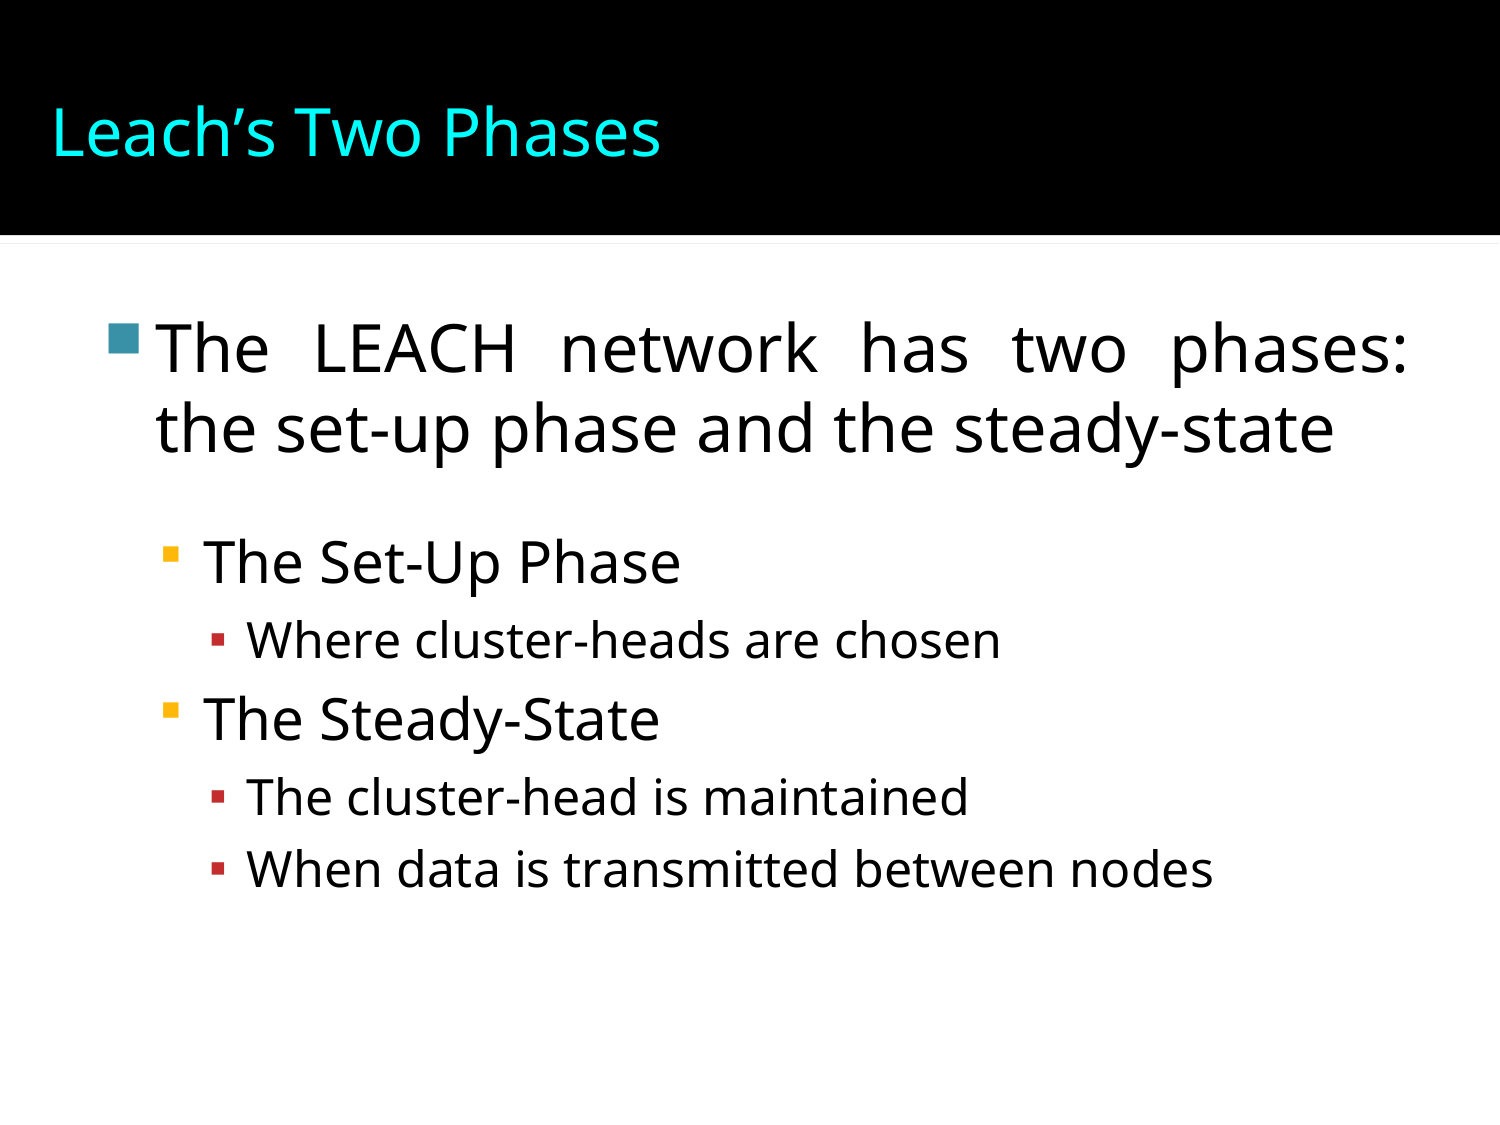

Leach’s Two Phases
The LEACH network has two phases: the set-up phase and the steady-state
The Set-Up Phase
Where cluster-heads are chosen
The Steady-State
The cluster-head is maintained
When data is transmitted between nodes